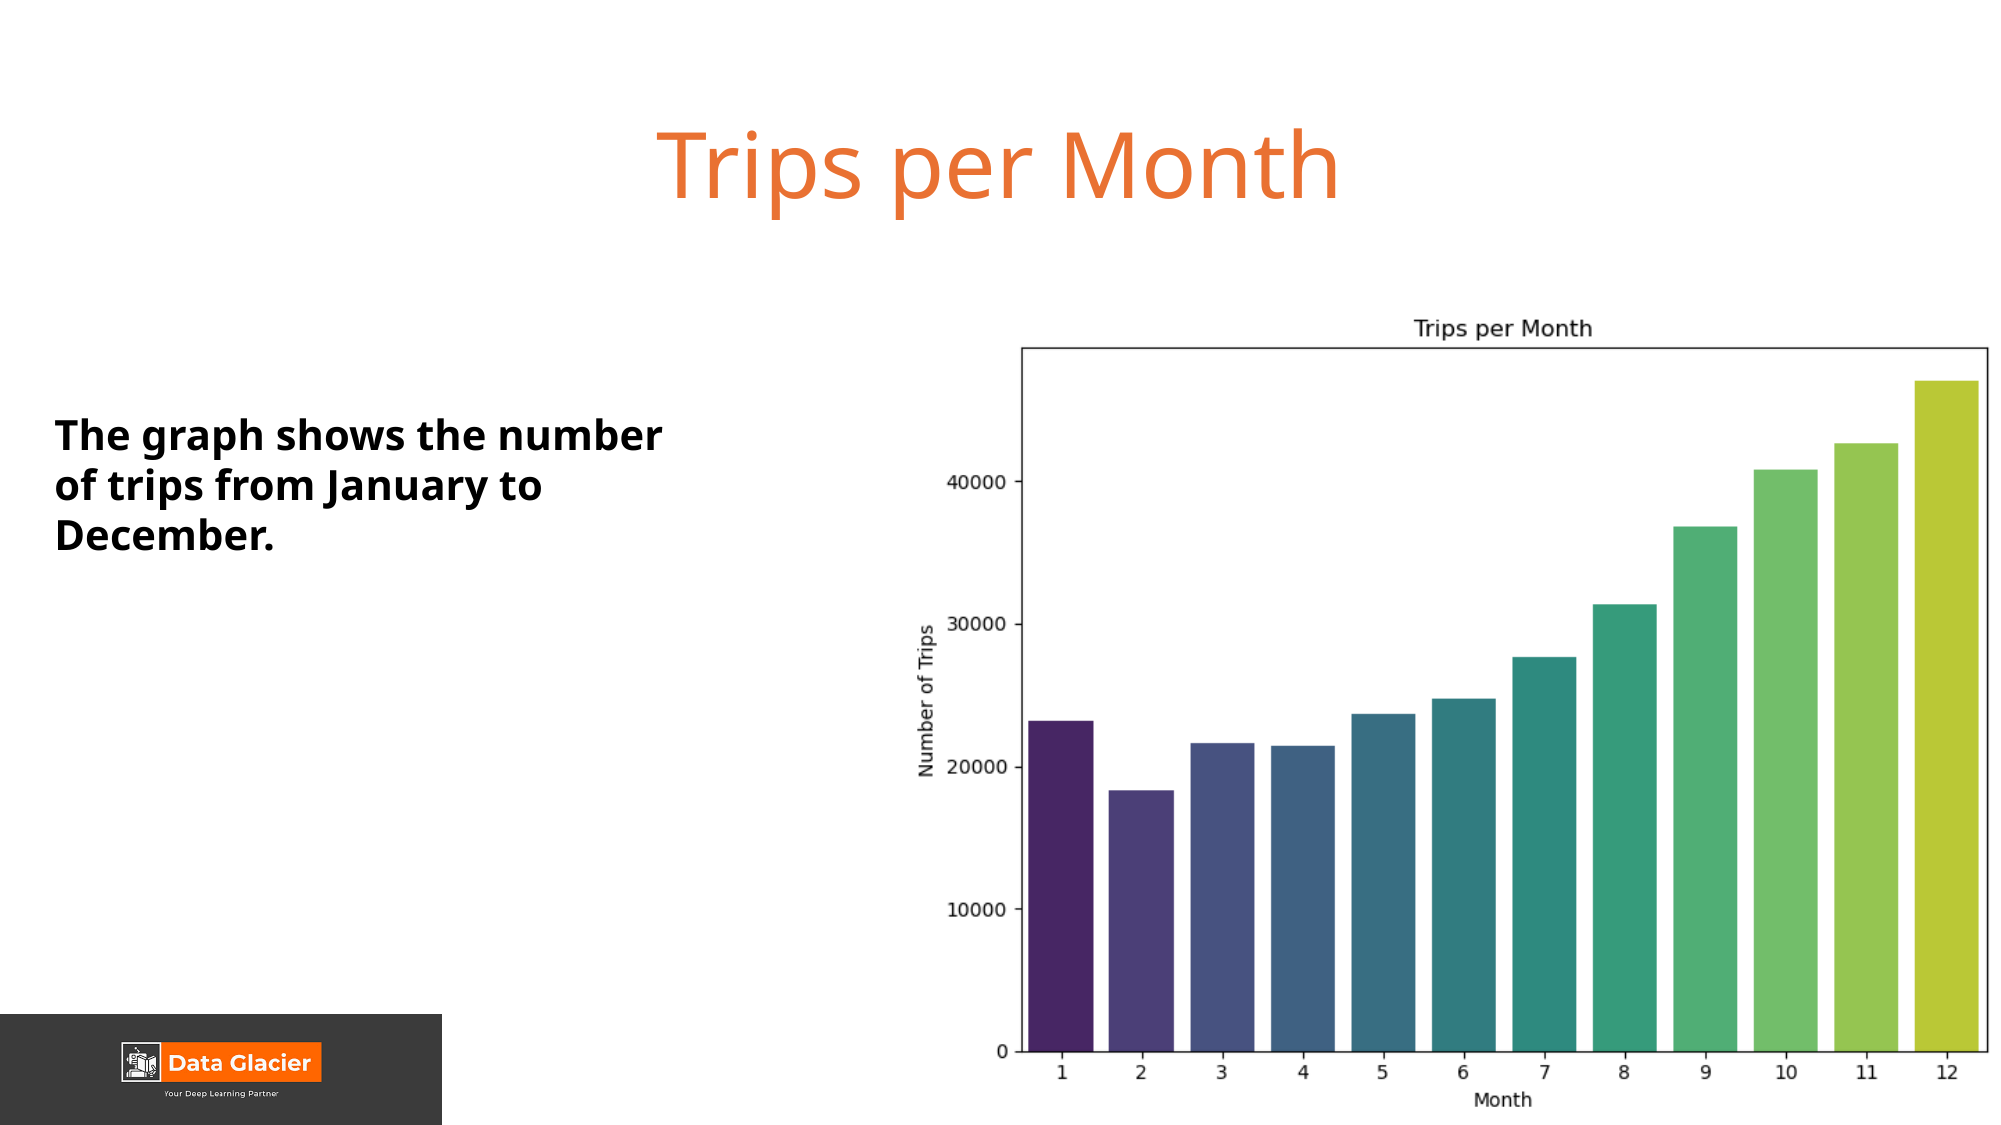

# Trips per Month
The graph shows the number of trips from January to December.